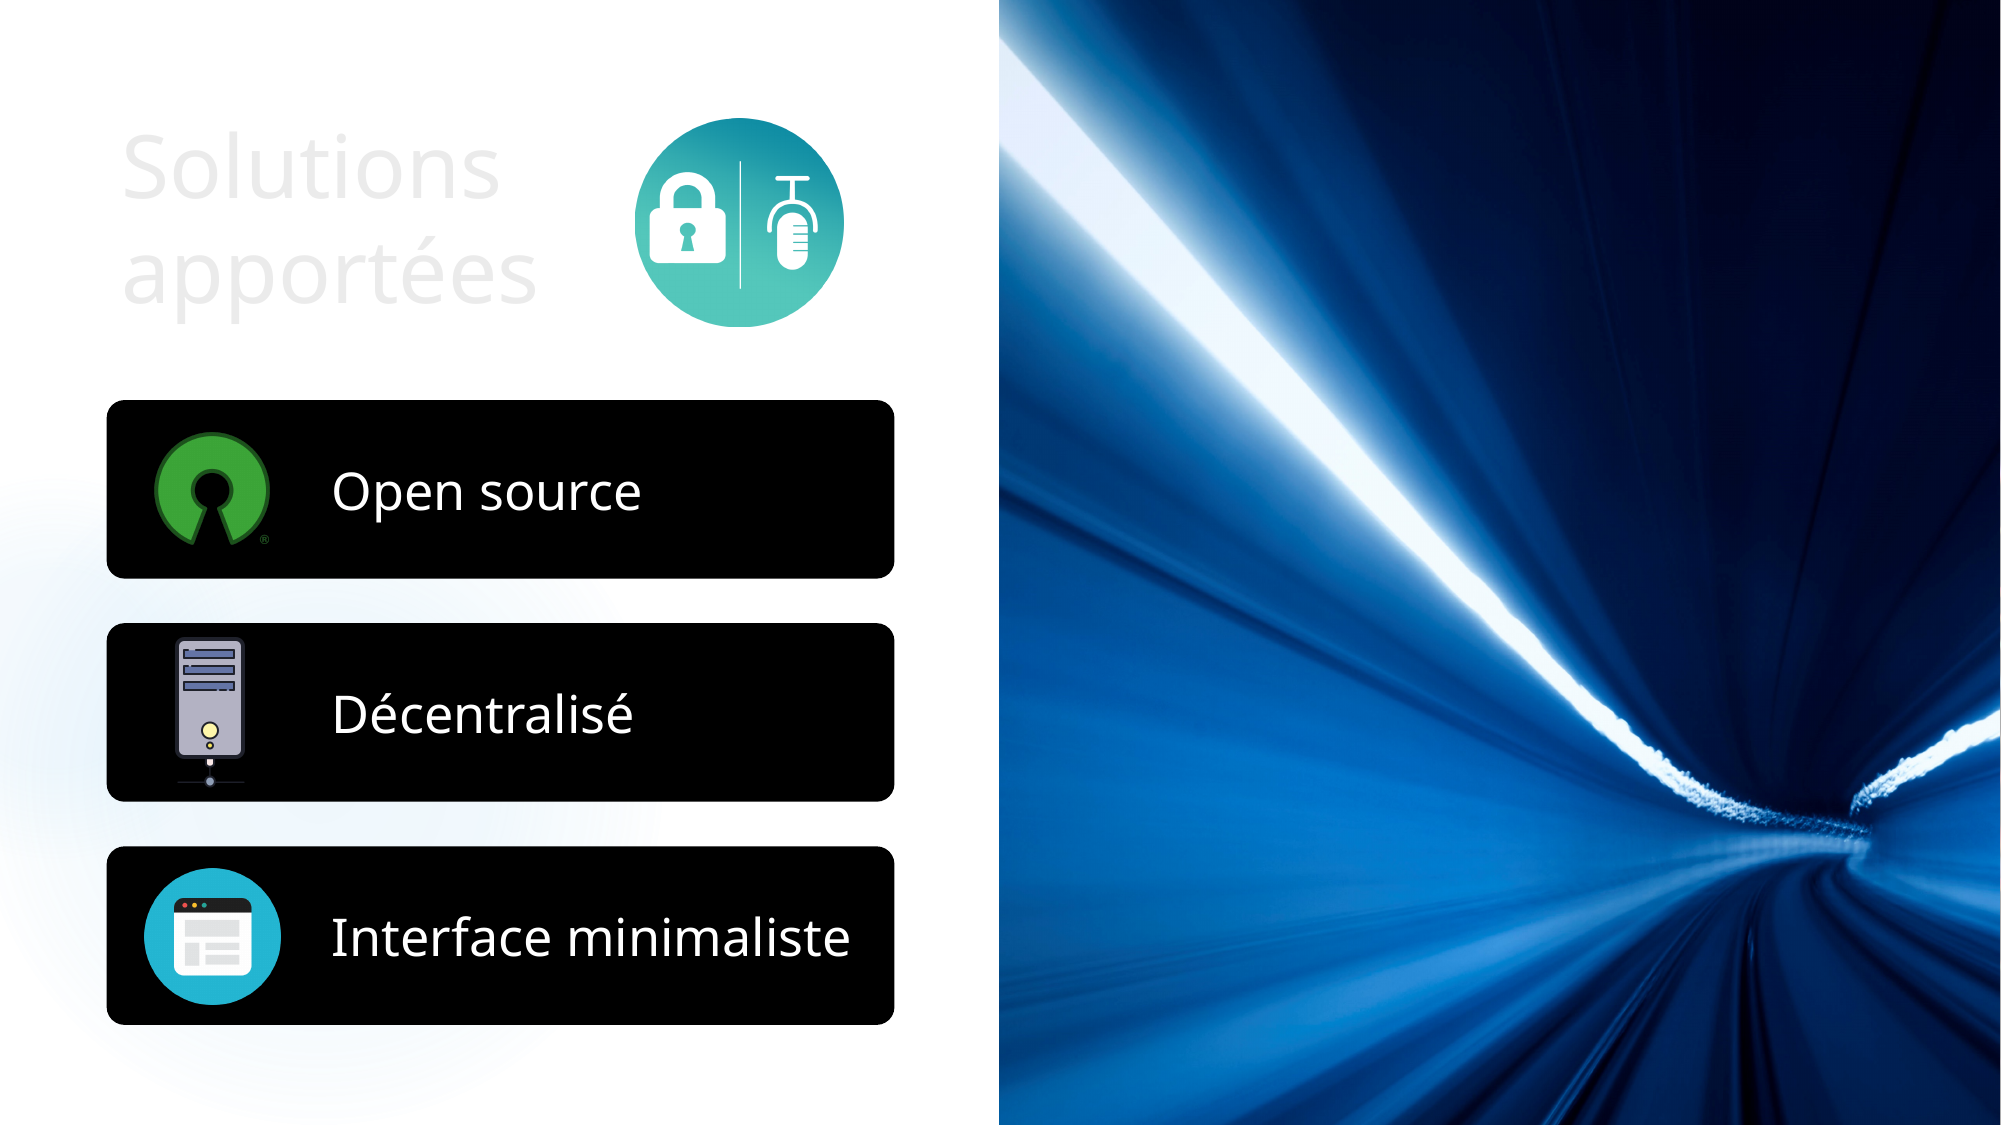

# Solutions apportées
Open source
Décentralisé
Interface minimaliste